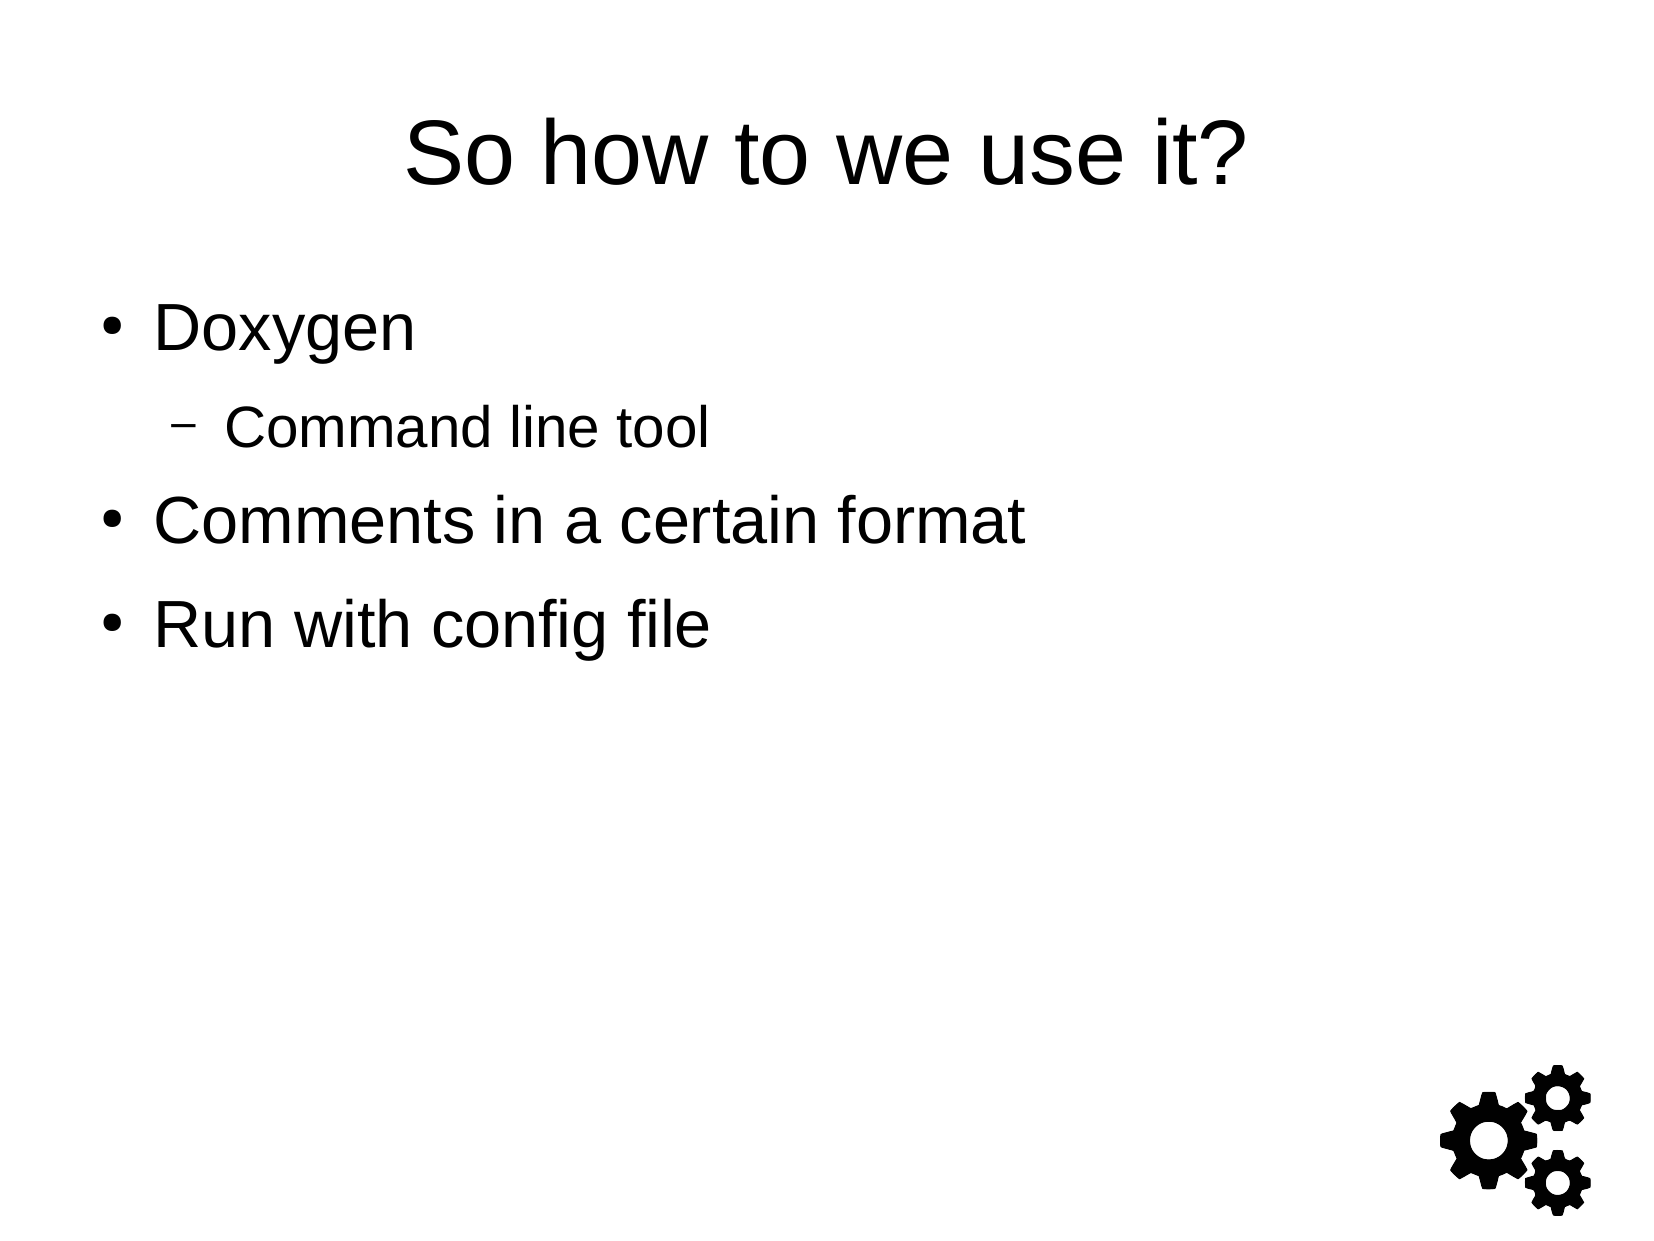

# So how to we use it?
Doxygen
Command line tool
Comments in a certain format
Run with config file